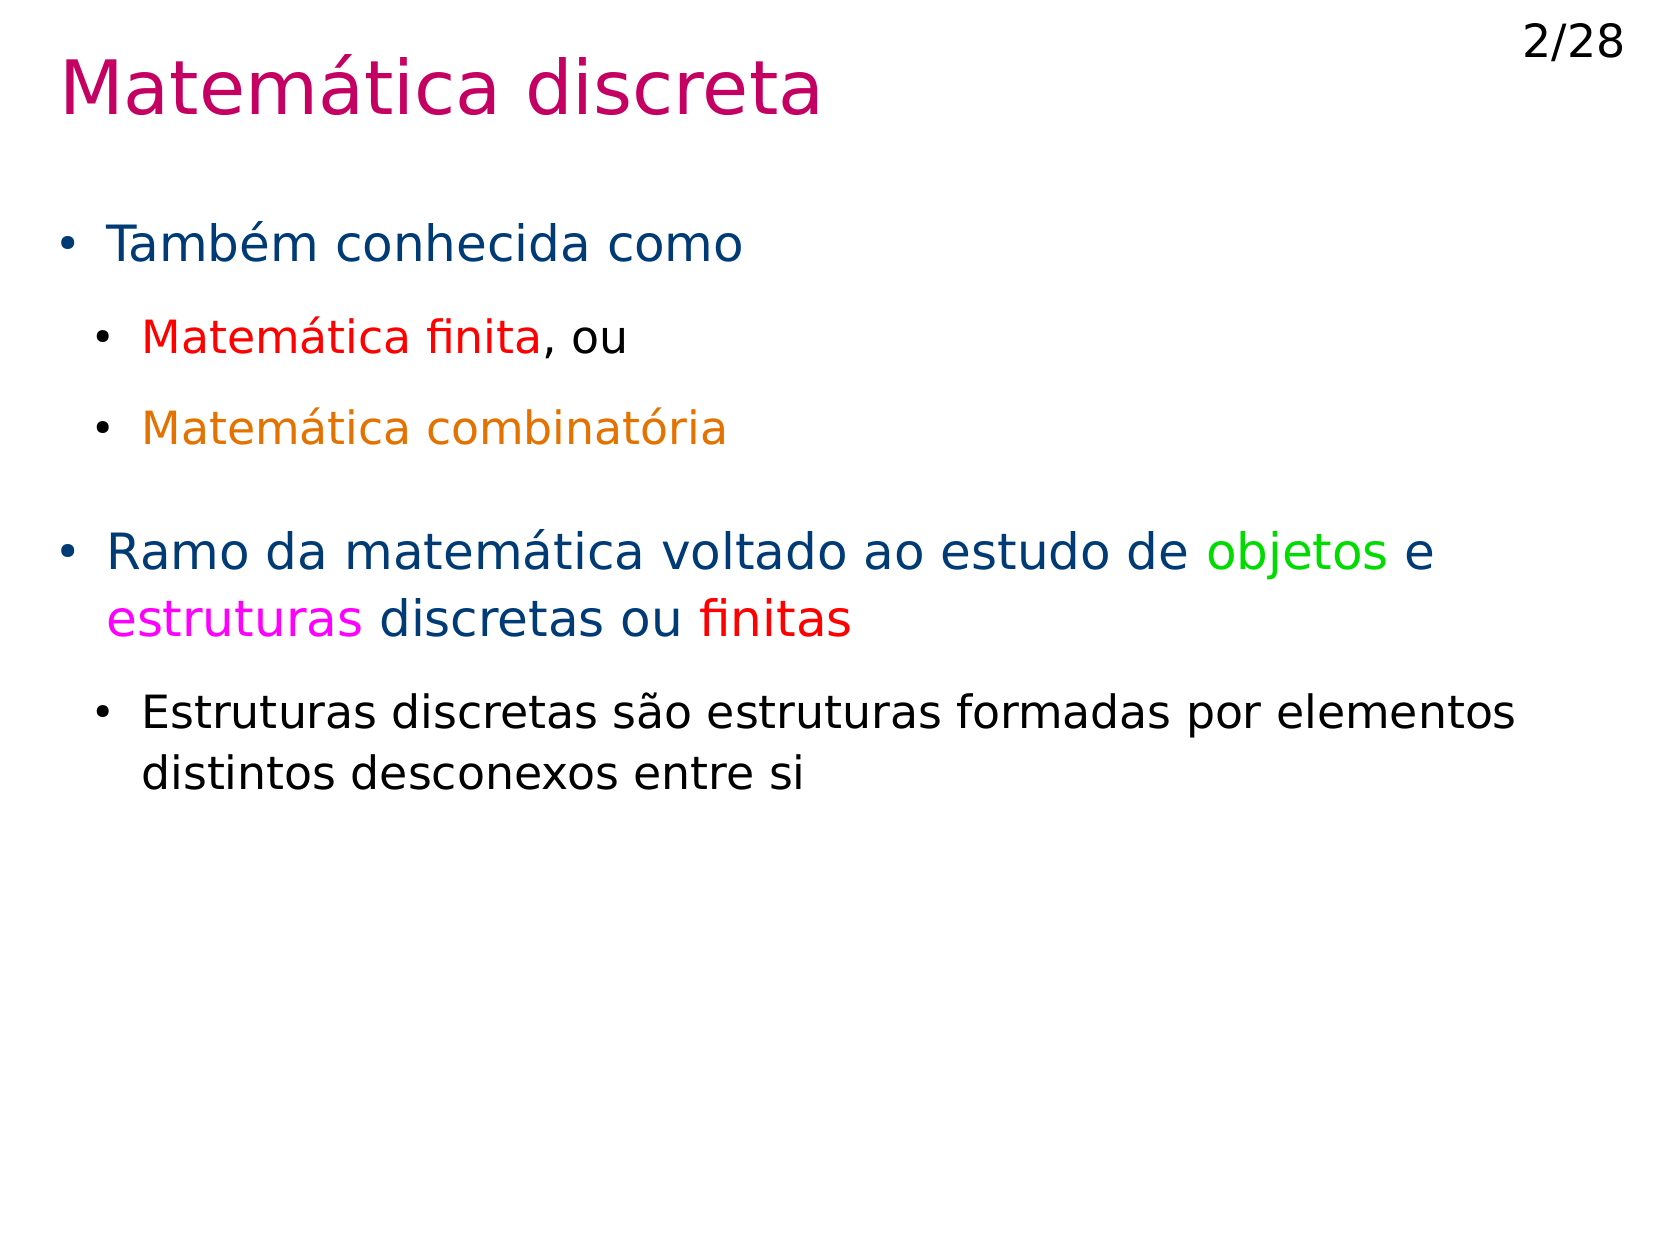

2
# Matemática discreta
Também conhecida como
Matemática finita, ou
Matemática combinatória
Ramo da matemática voltado ao estudo de objetos e estruturas discretas ou finitas
Estruturas discretas são estruturas formadas por elementos distintos desconexos entre si